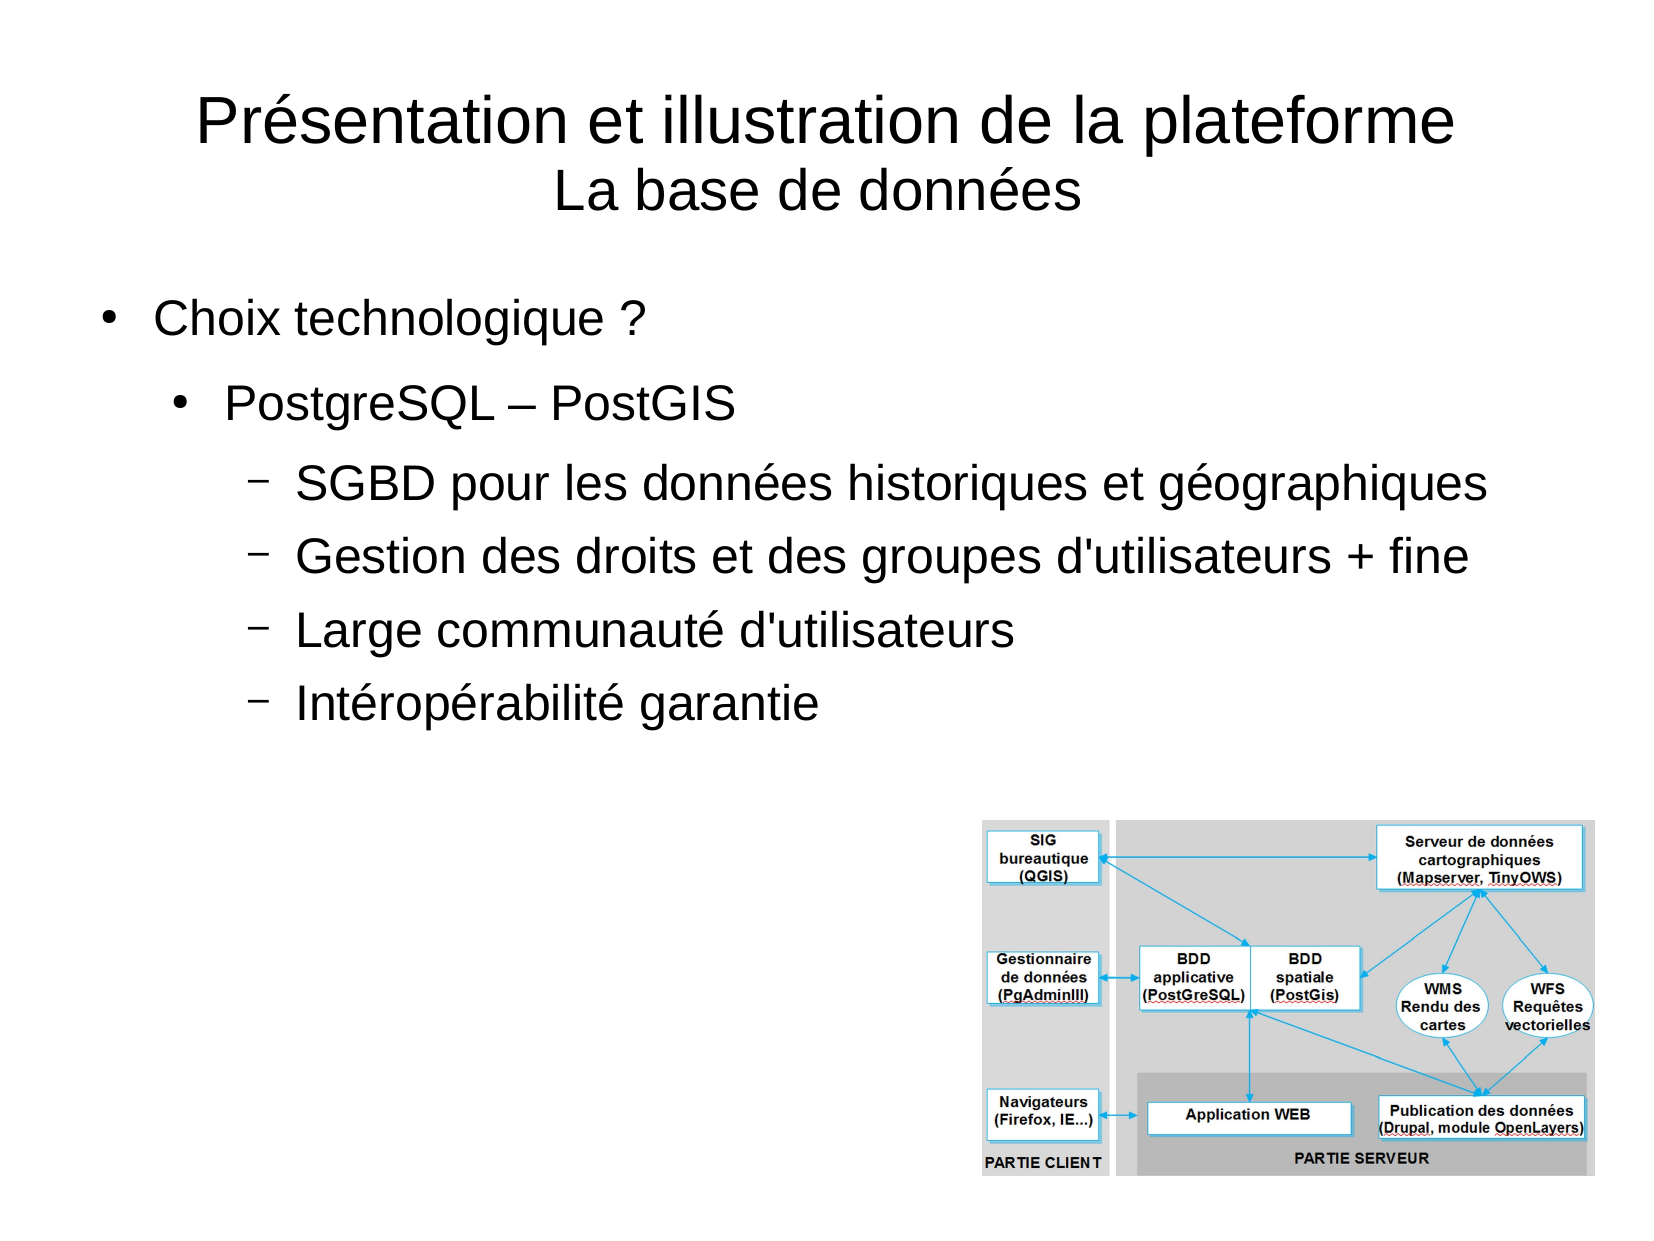

# Présentation et illustration de la plateforme La base de données
Choix technologique ?
PostgreSQL – PostGIS
SGBD pour les données historiques et géographiques
Gestion des droits et des groupes d'utilisateurs + fine
Large communauté d'utilisateurs
Intéropérabilité garantie
18